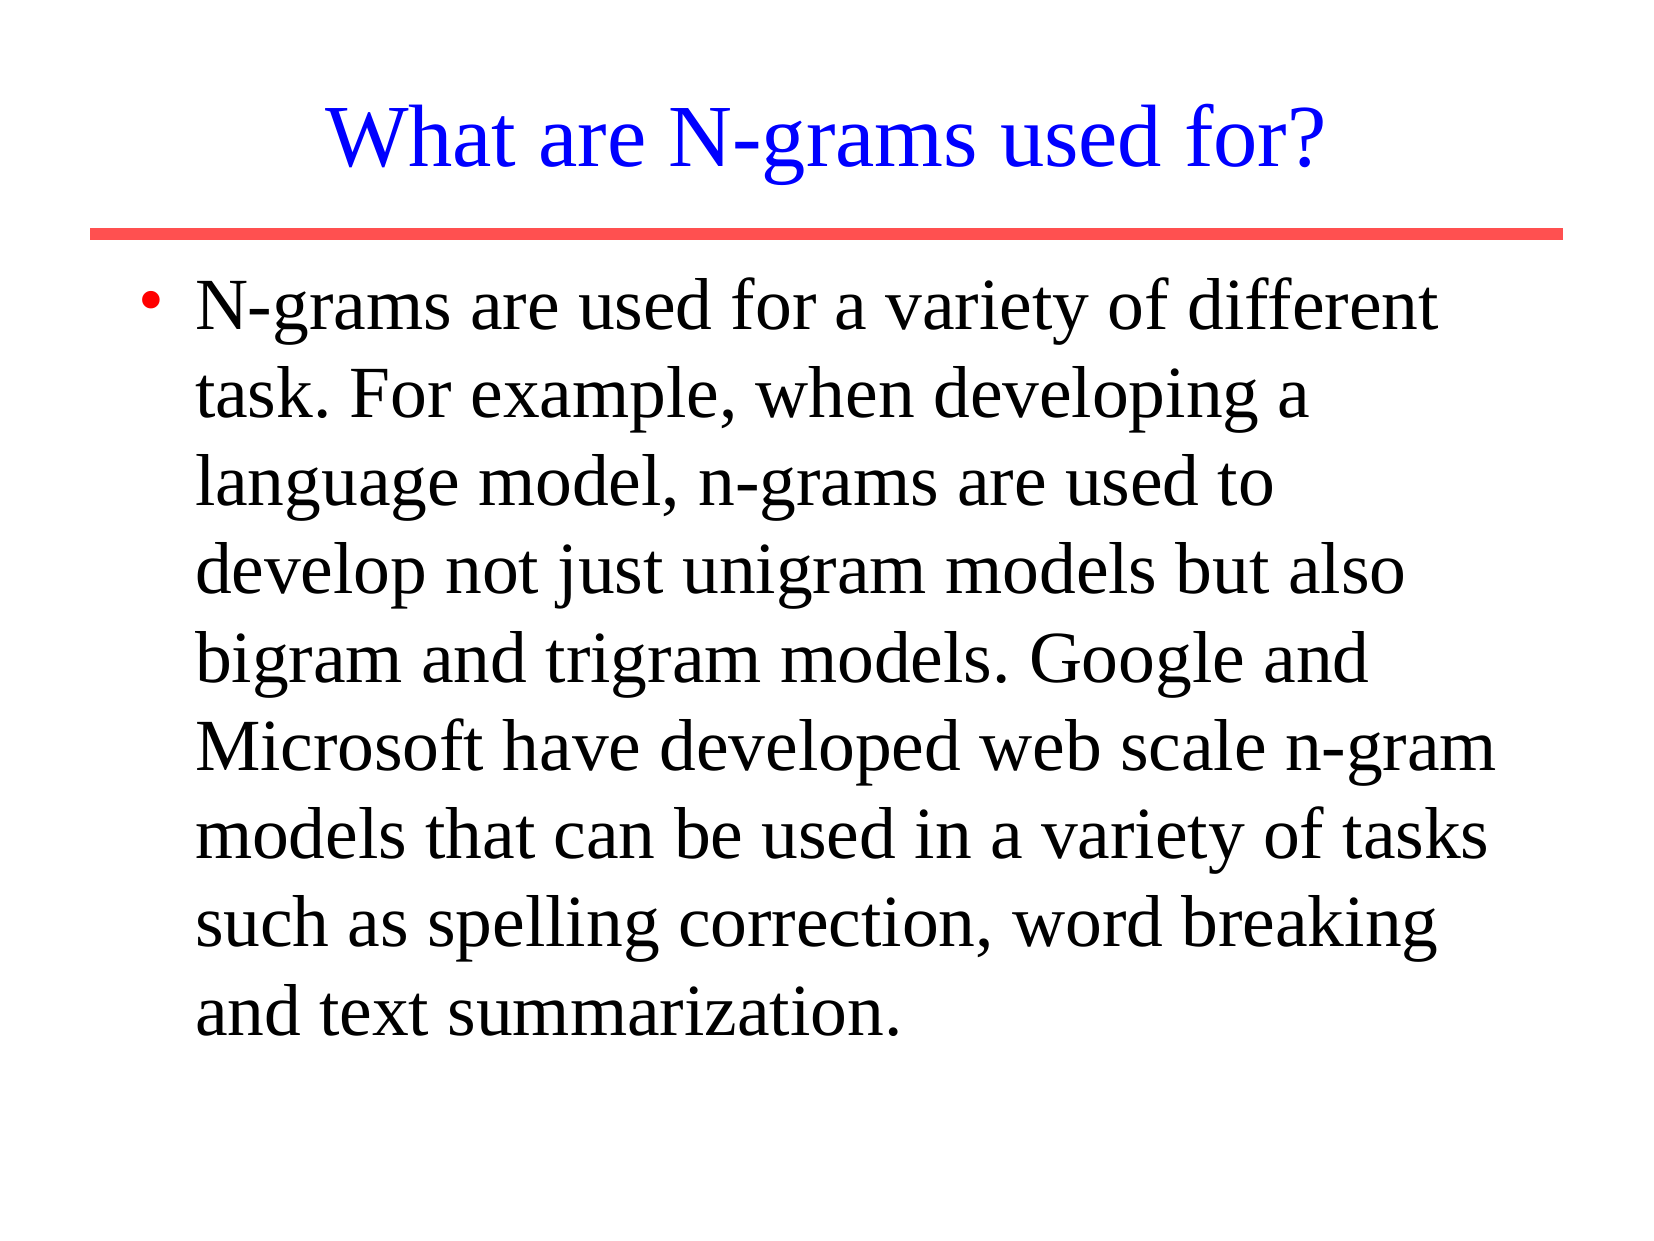

# What are N-grams used for?
N-grams are used for a variety of different task. For example, when developing a language model, n-grams are used to develop not just unigram models but also bigram and trigram models. Google and Microsoft have developed web scale n-gram models that can be used in a variety of tasks such as spelling correction, word breaking and text summarization.